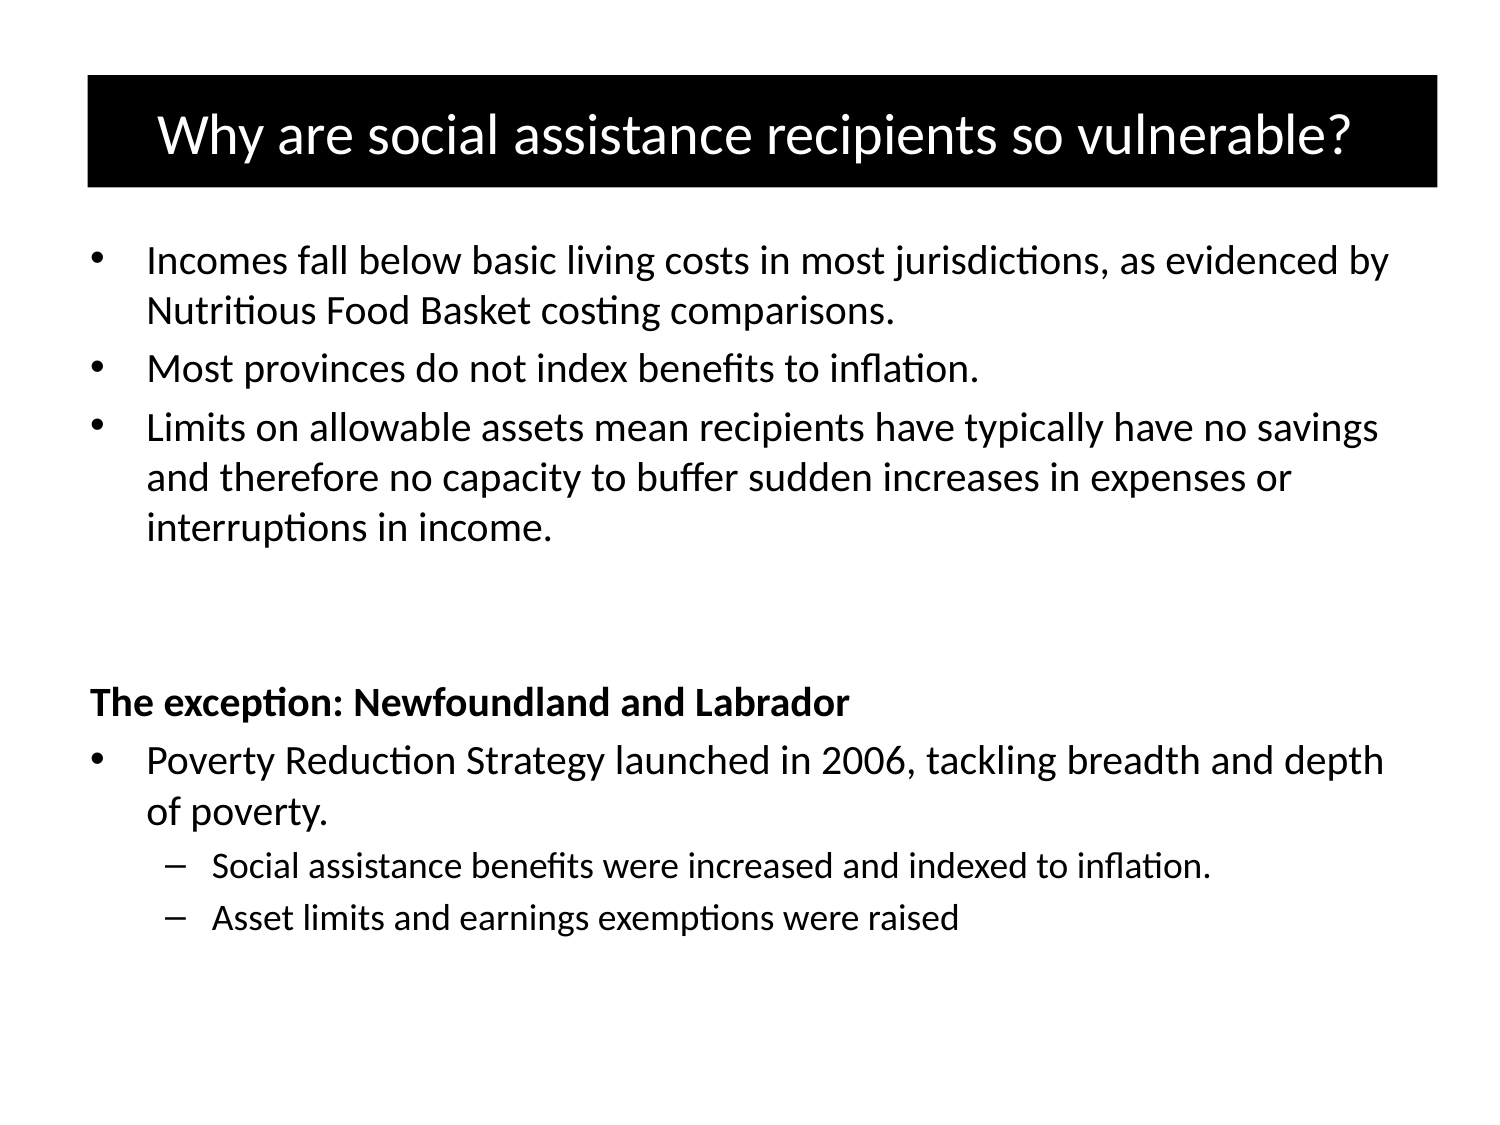

# Why are social assistance recipients so vulnerable?
Incomes fall below basic living costs in most jurisdictions, as evidenced by Nutritious Food Basket costing comparisons.
Most provinces do not index benefits to inflation.
Limits on allowable assets mean recipients have typically have no savings and therefore no capacity to buffer sudden increases in expenses or interruptions in income.
The exception: Newfoundland and Labrador
Poverty Reduction Strategy launched in 2006, tackling breadth and depth of poverty.
Social assistance benefits were increased and indexed to inflation.
Asset limits and earnings exemptions were raised